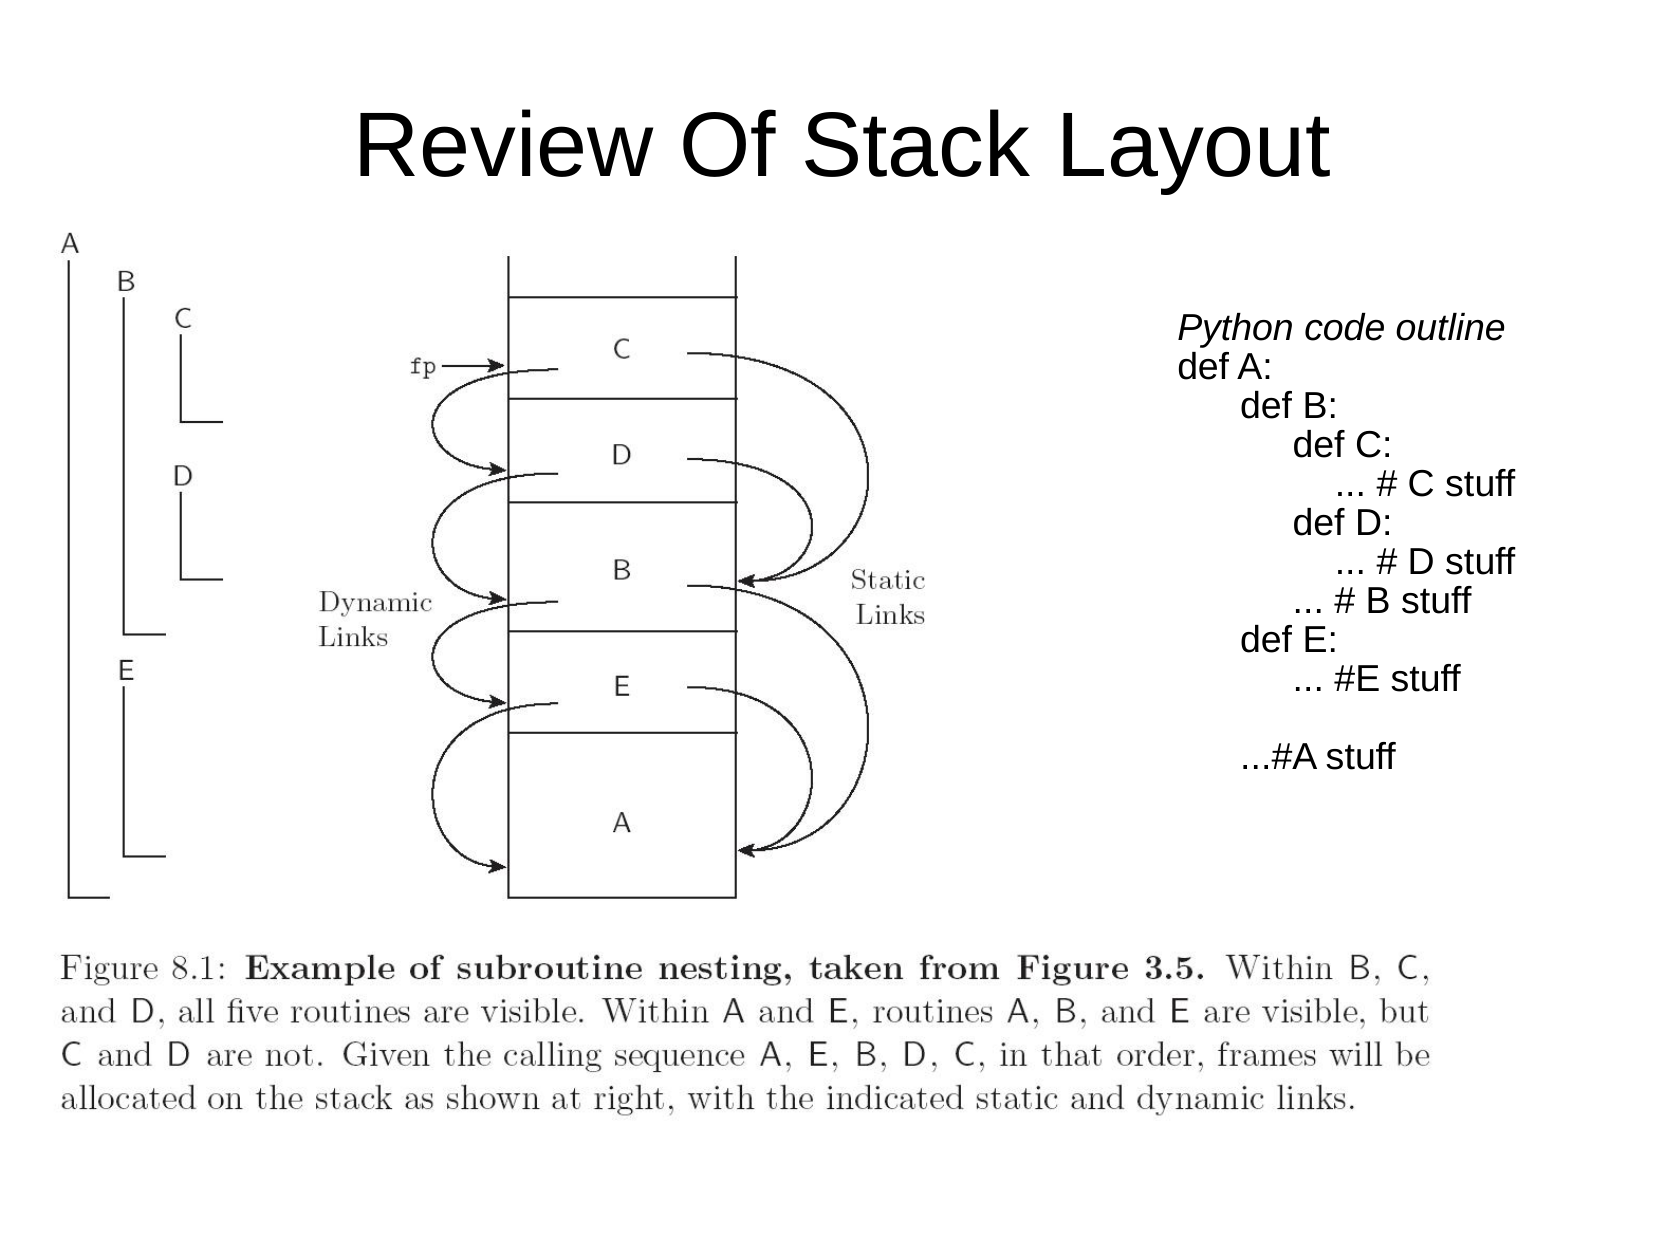

# Review Of Stack Layout
Python code outline
def A:
 def B:
 def C:
 ... # C stuff
 def D:
 ... # D stuff
 ... # B stuff
 def E:
 ... #E stuff
 ...#A stuff